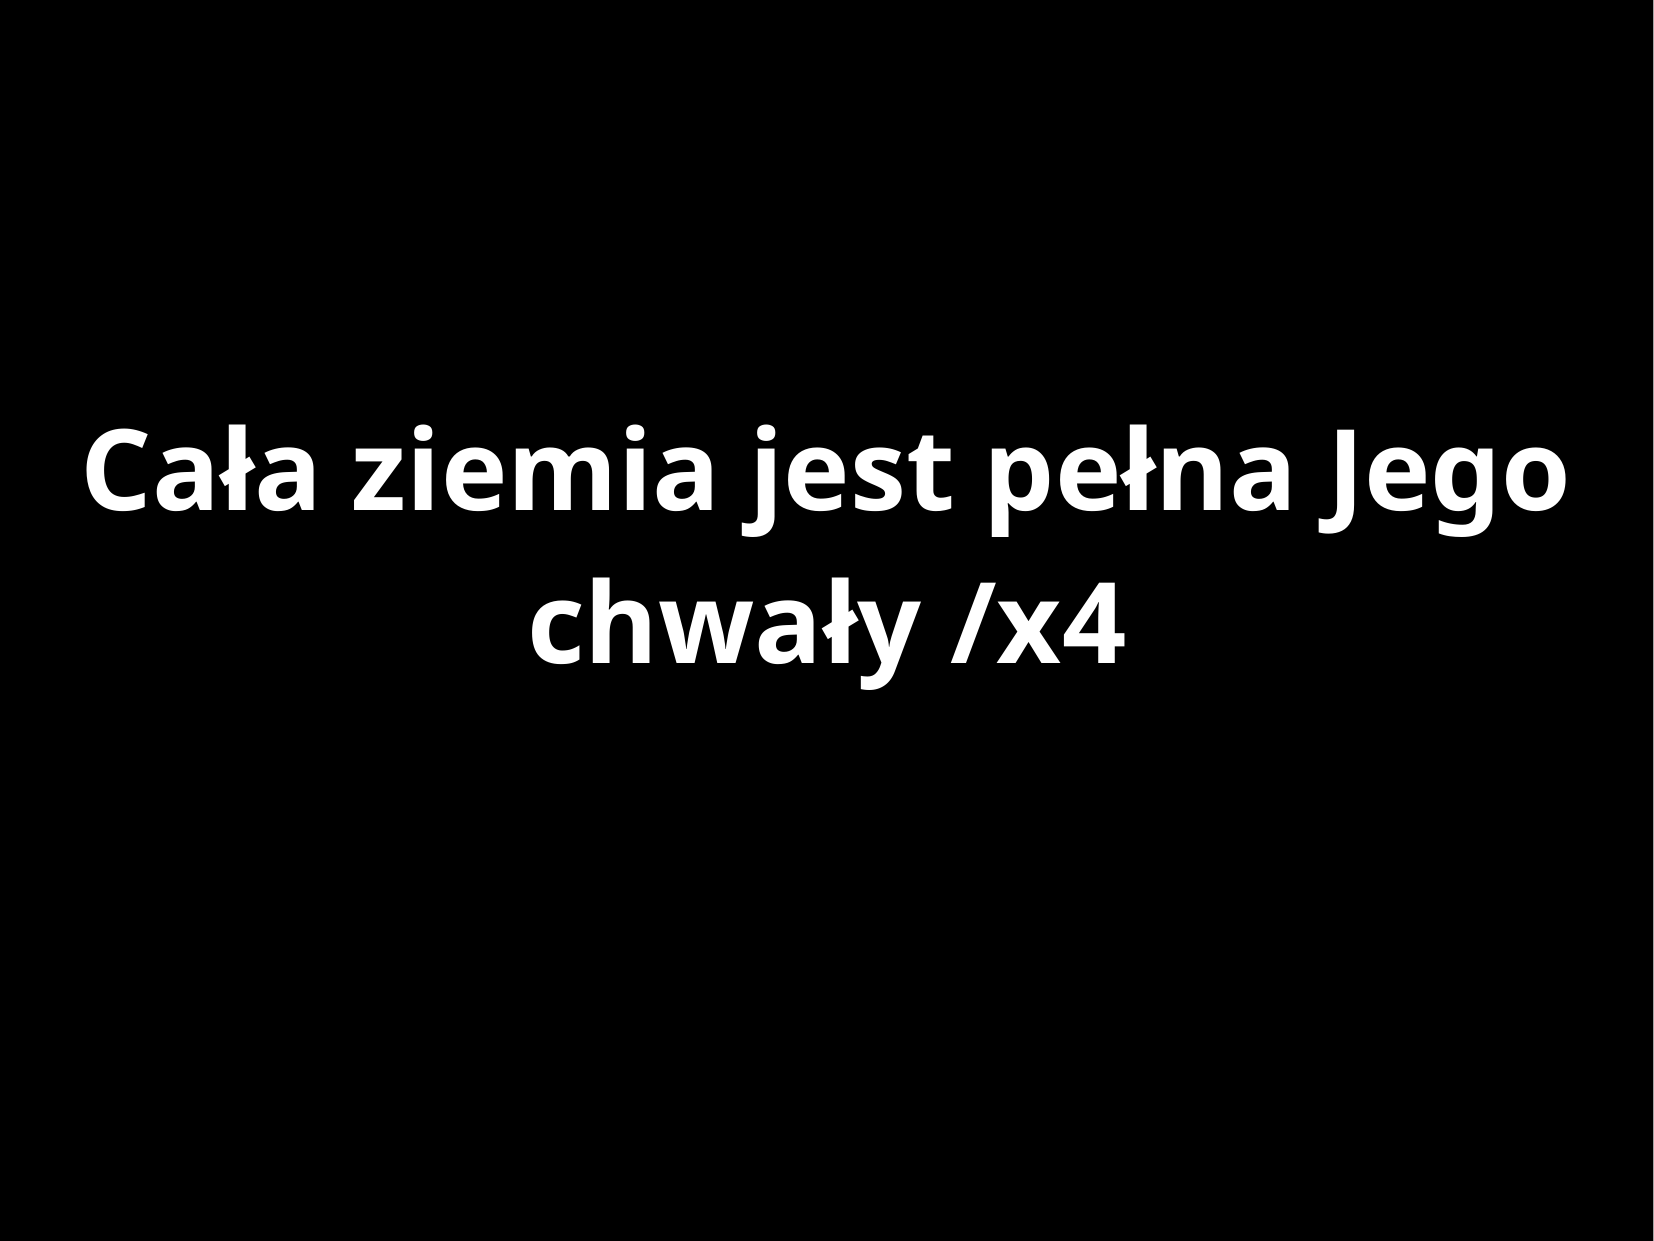

# Cała ziemia jest pełna Jego chwały /x4